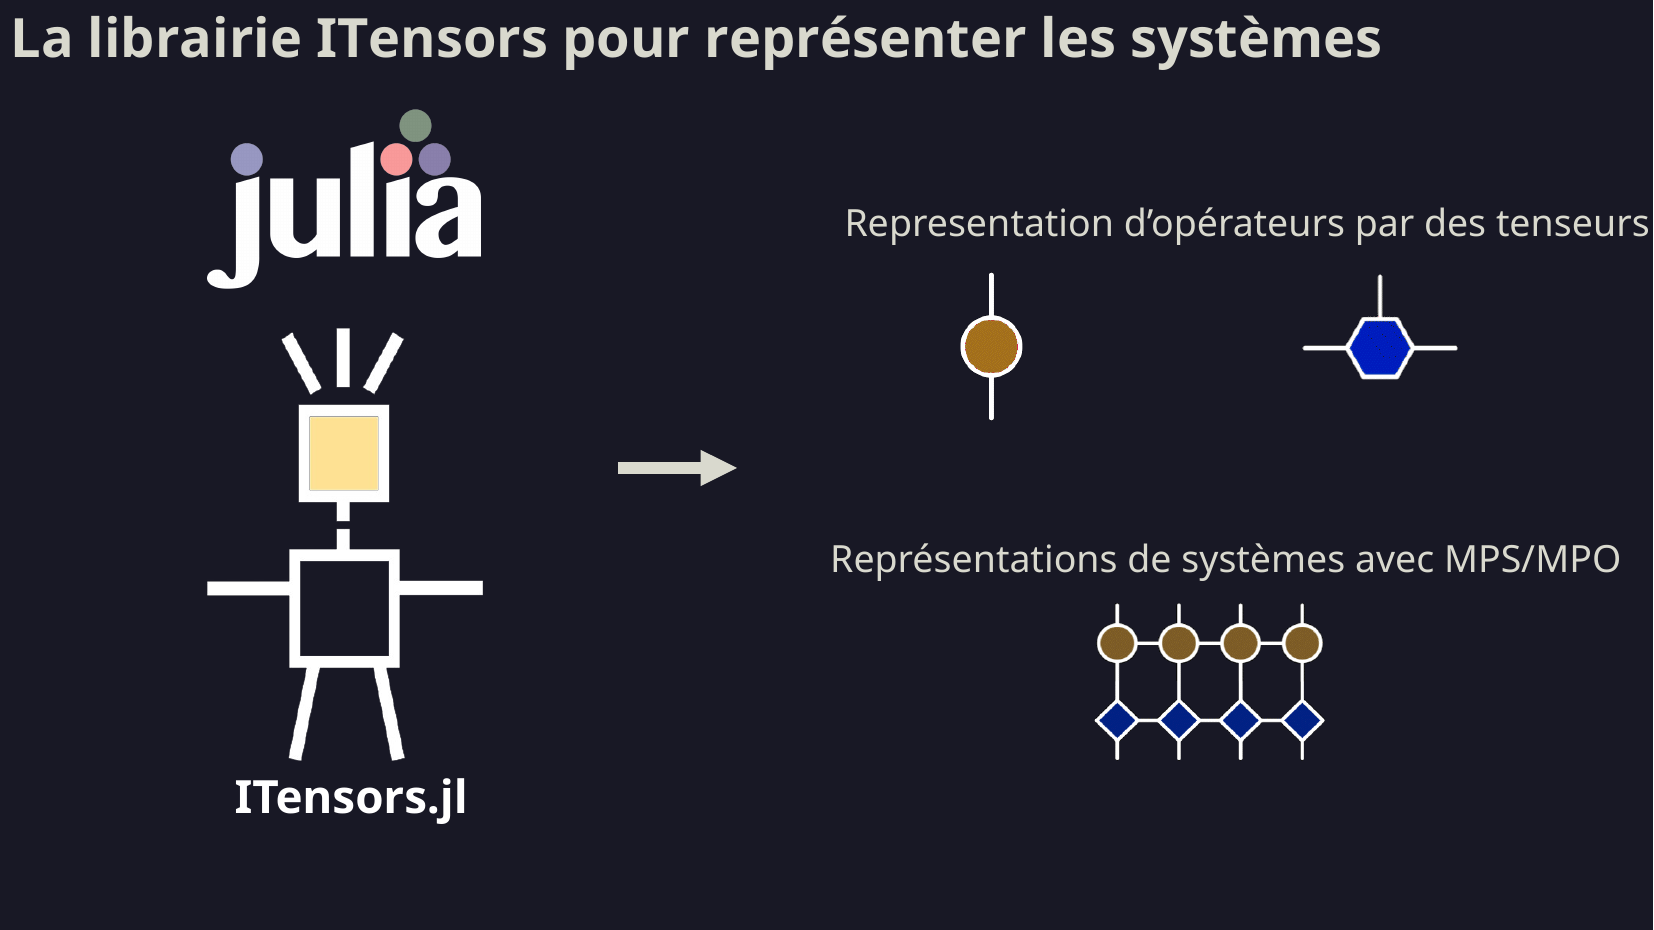

La librairie ITensors pour représenter les systèmes
Representation d’opérateurs par des tenseurs
ITensors.jl
Représentations de systèmes avec MPS/MPO